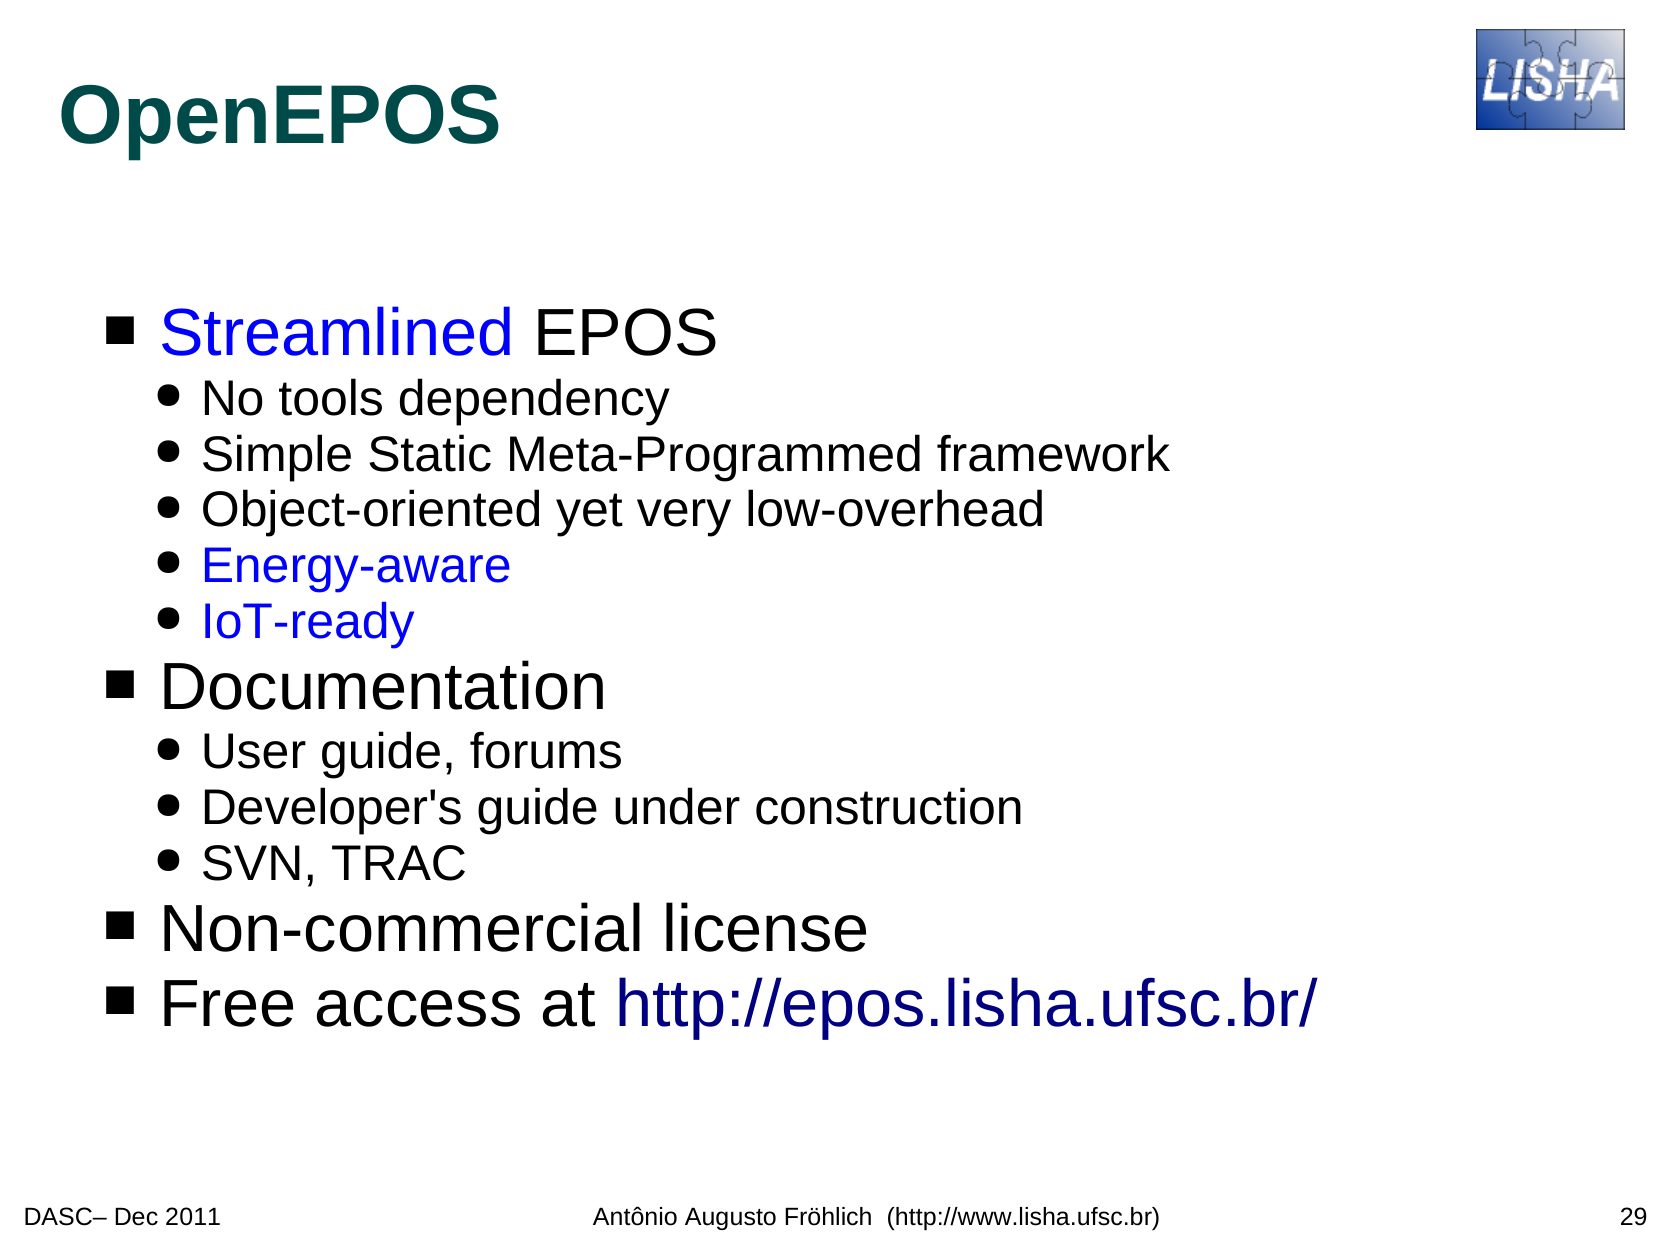

# OpenEPOS
Streamlined EPOS
No tools dependency
Simple Static Meta-Programmed framework
Object-oriented yet very low-overhead
Energy-aware
IoT-ready
Documentation
User guide, forums
Developer's guide under construction
SVN, TRAC
Non-commercial license
Free access at http://epos.lisha.ufsc.br/